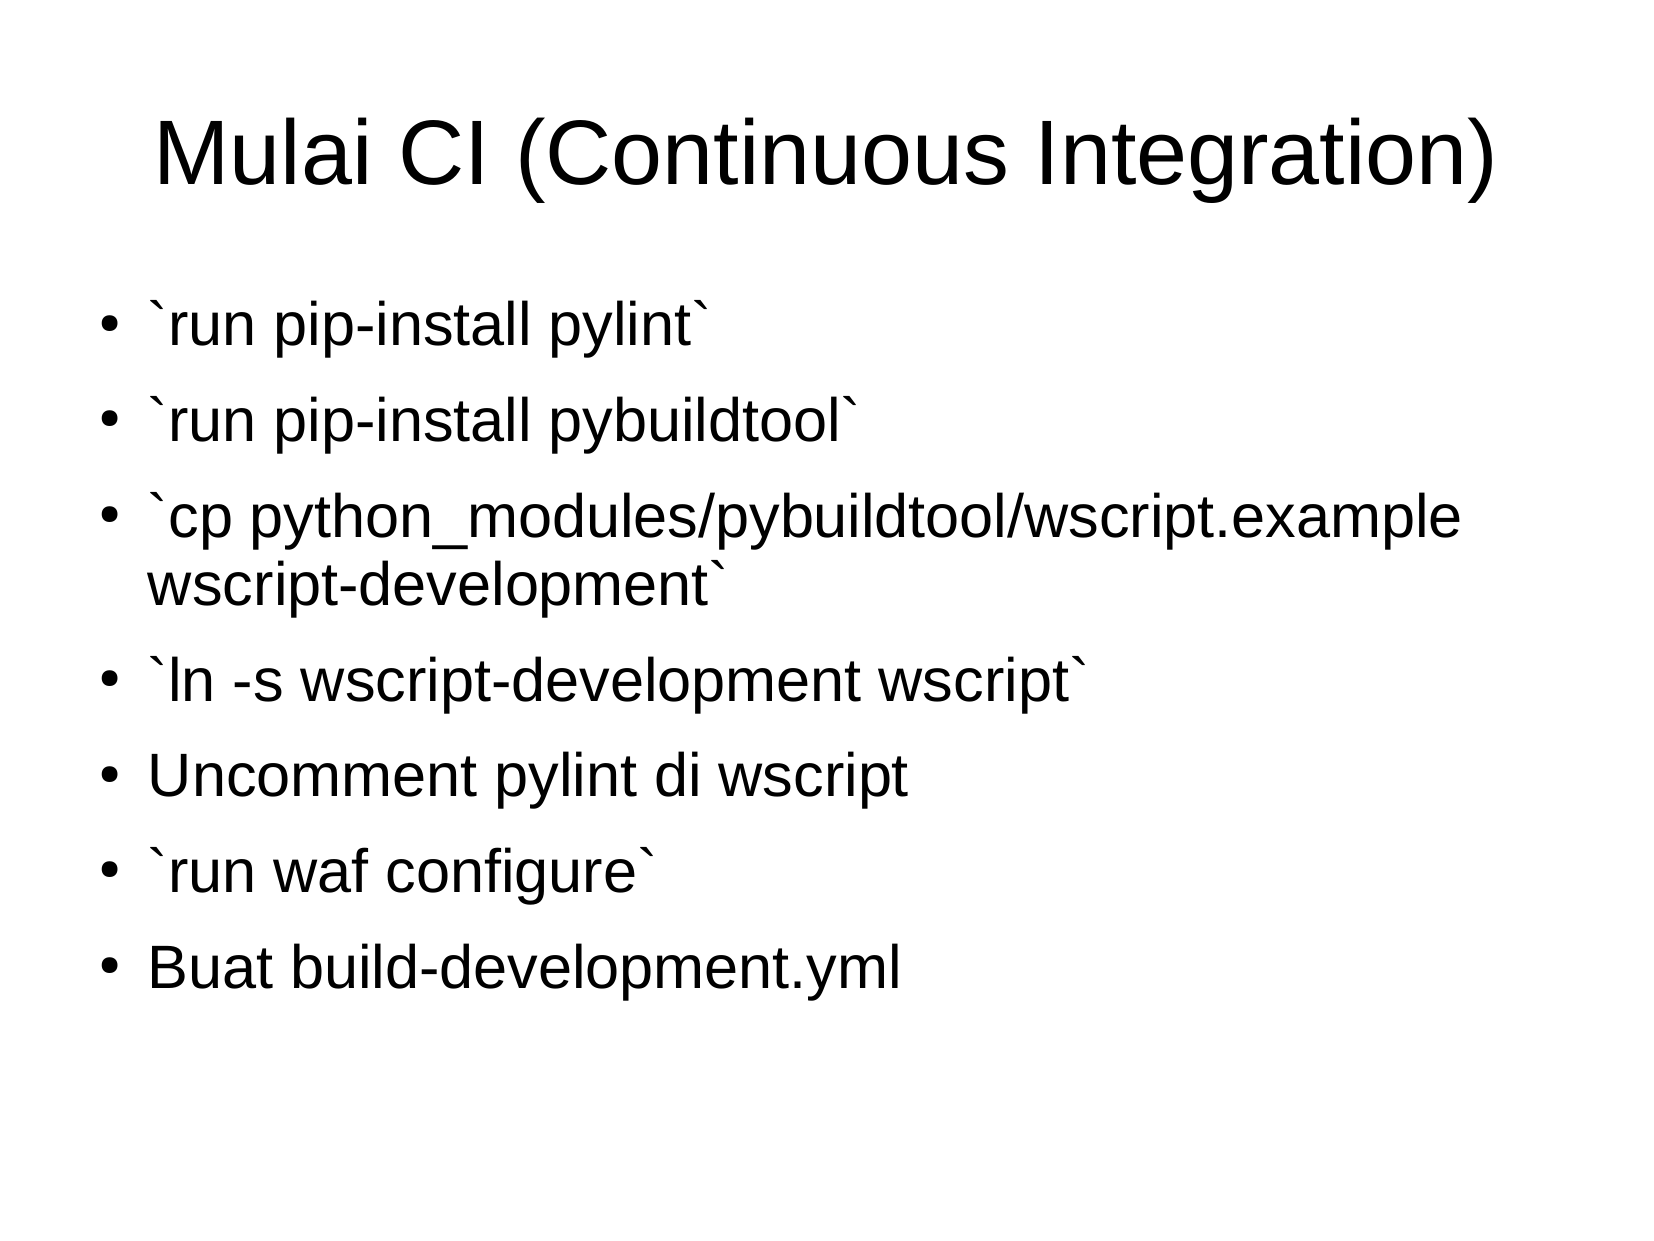

# Mulai CI (Continuous Integration)
`run pip-install pylint`
`run pip-install pybuildtool`
`cp python_modules/pybuildtool/wscript.example wscript-development`
`ln -s wscript-development wscript`
Uncomment pylint di wscript
`run waf configure`
Buat build-development.yml